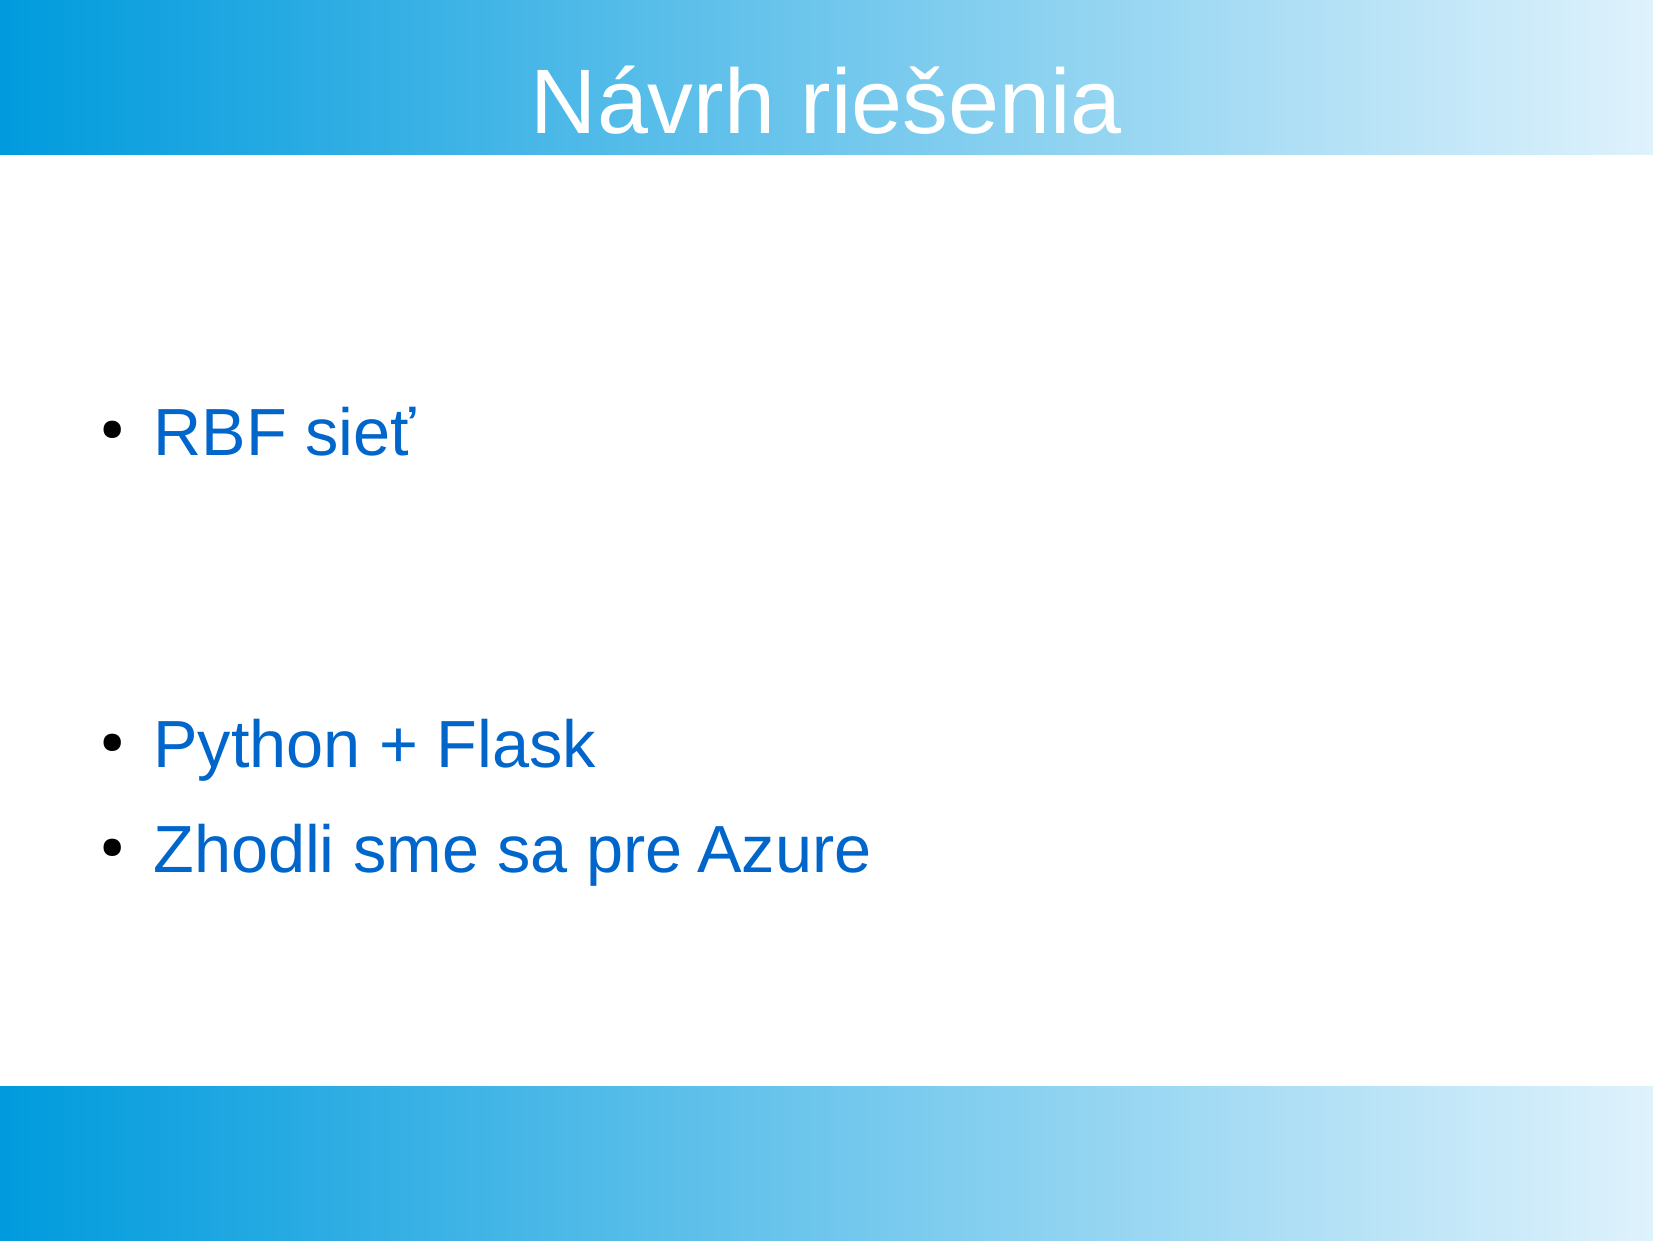

# Návrh riešenia
RBF sieť
Python + Flask
Zhodli sme sa pre Azure